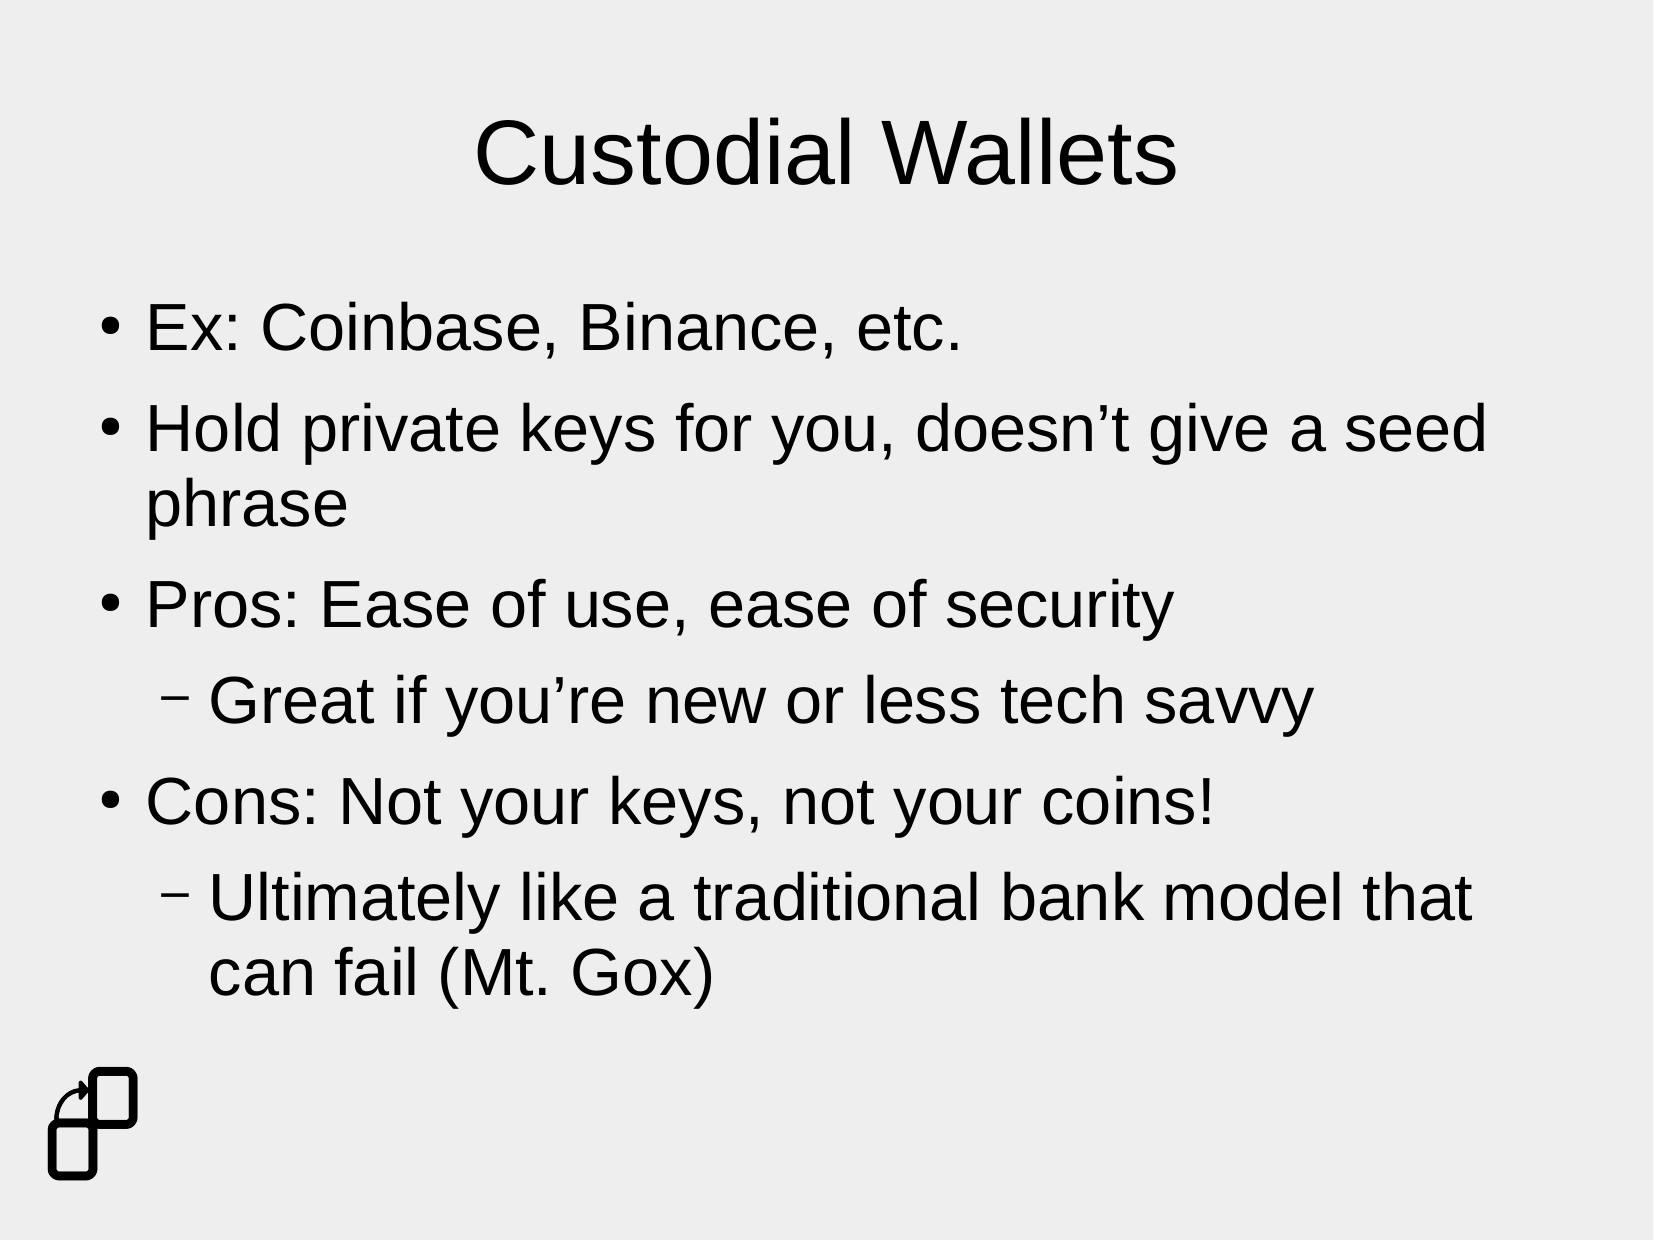

# Custodial Wallets
Ex: Coinbase, Binance, etc.
Hold private keys for you, doesn’t give a seed phrase
Pros: Ease of use, ease of security
Great if you’re new or less tech savvy
Cons: Not your keys, not your coins!
Ultimately like a traditional bank model that can fail (Mt. Gox)